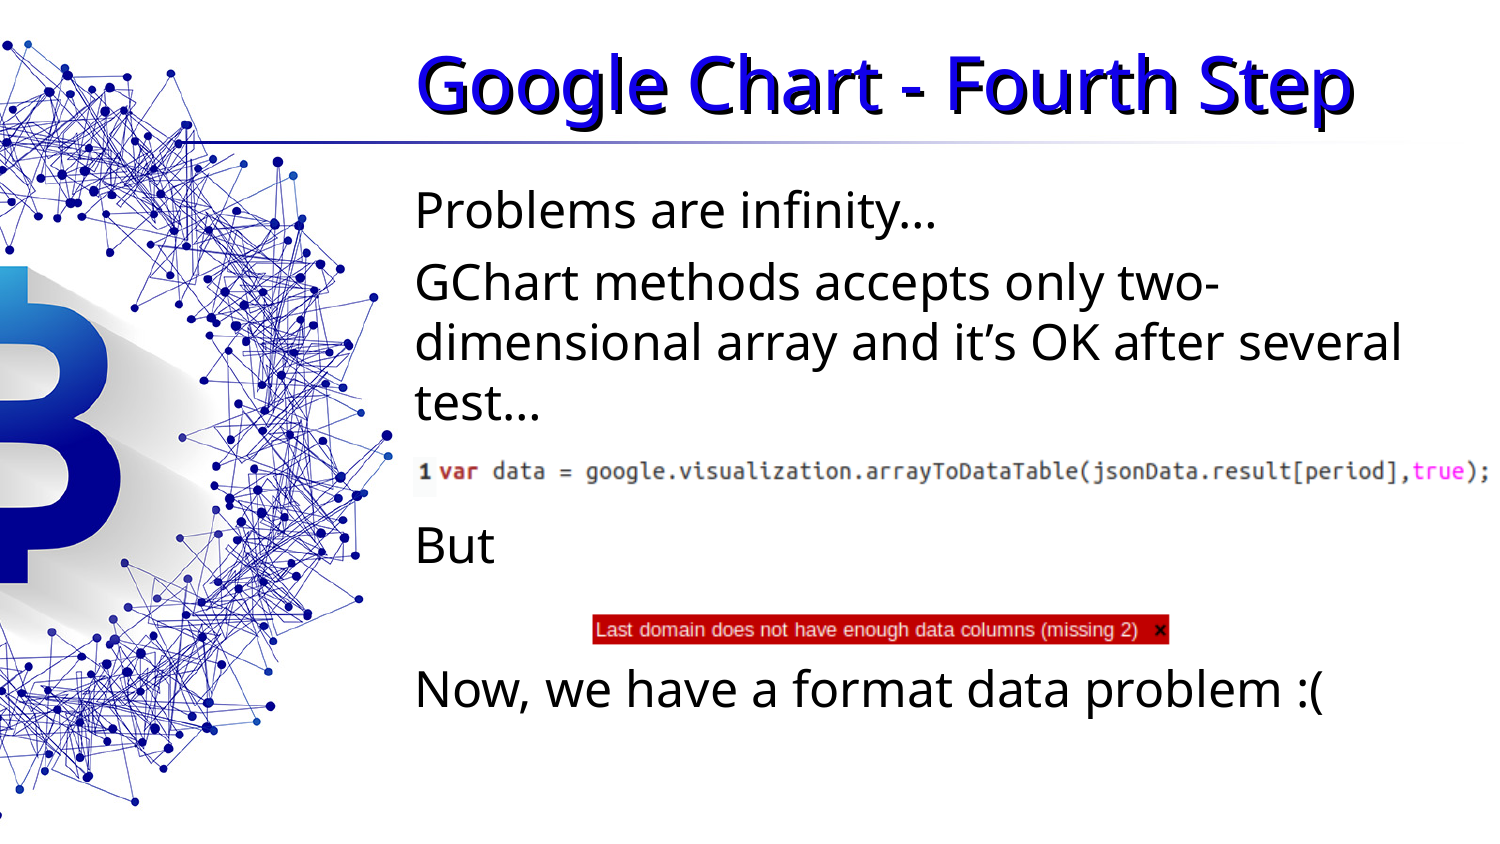

# Google Chart - Fourth Step
Problems are infinity…
GChart methods accepts only two-dimensional array and it’s OK after several test…
But
Now, we have a format data problem :(